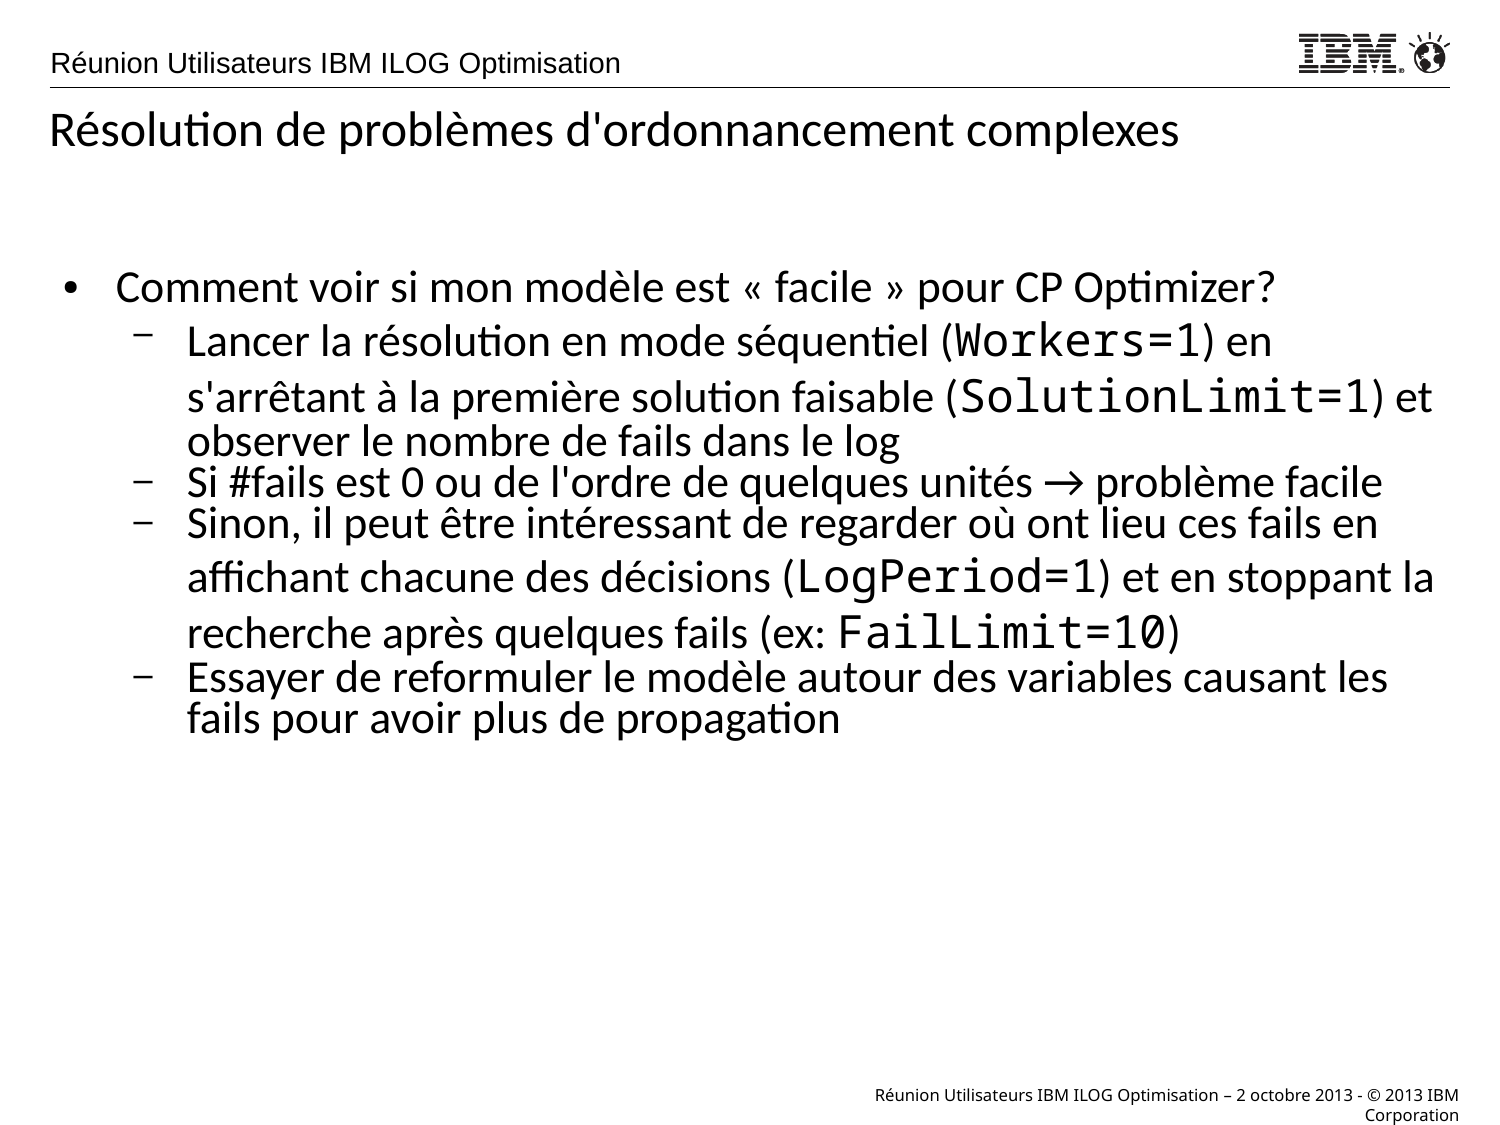

# Résolution de problèmes d'ordonnancement complexes
Comment voir si mon modèle est « facile » pour CP Optimizer?
Lancer la résolution en mode séquentiel (Workers=1) en s'arrêtant à la première solution faisable (SolutionLimit=1) et observer le nombre de fails dans le log
Si #fails est 0 ou de l'ordre de quelques unités → problème facile
Sinon, il peut être intéressant de regarder où ont lieu ces fails en affichant chacune des décisions (LogPeriod=1) et en stoppant la recherche après quelques fails (ex: FailLimit=10)
Essayer de reformuler le modèle autour des variables causant les fails pour avoir plus de propagation